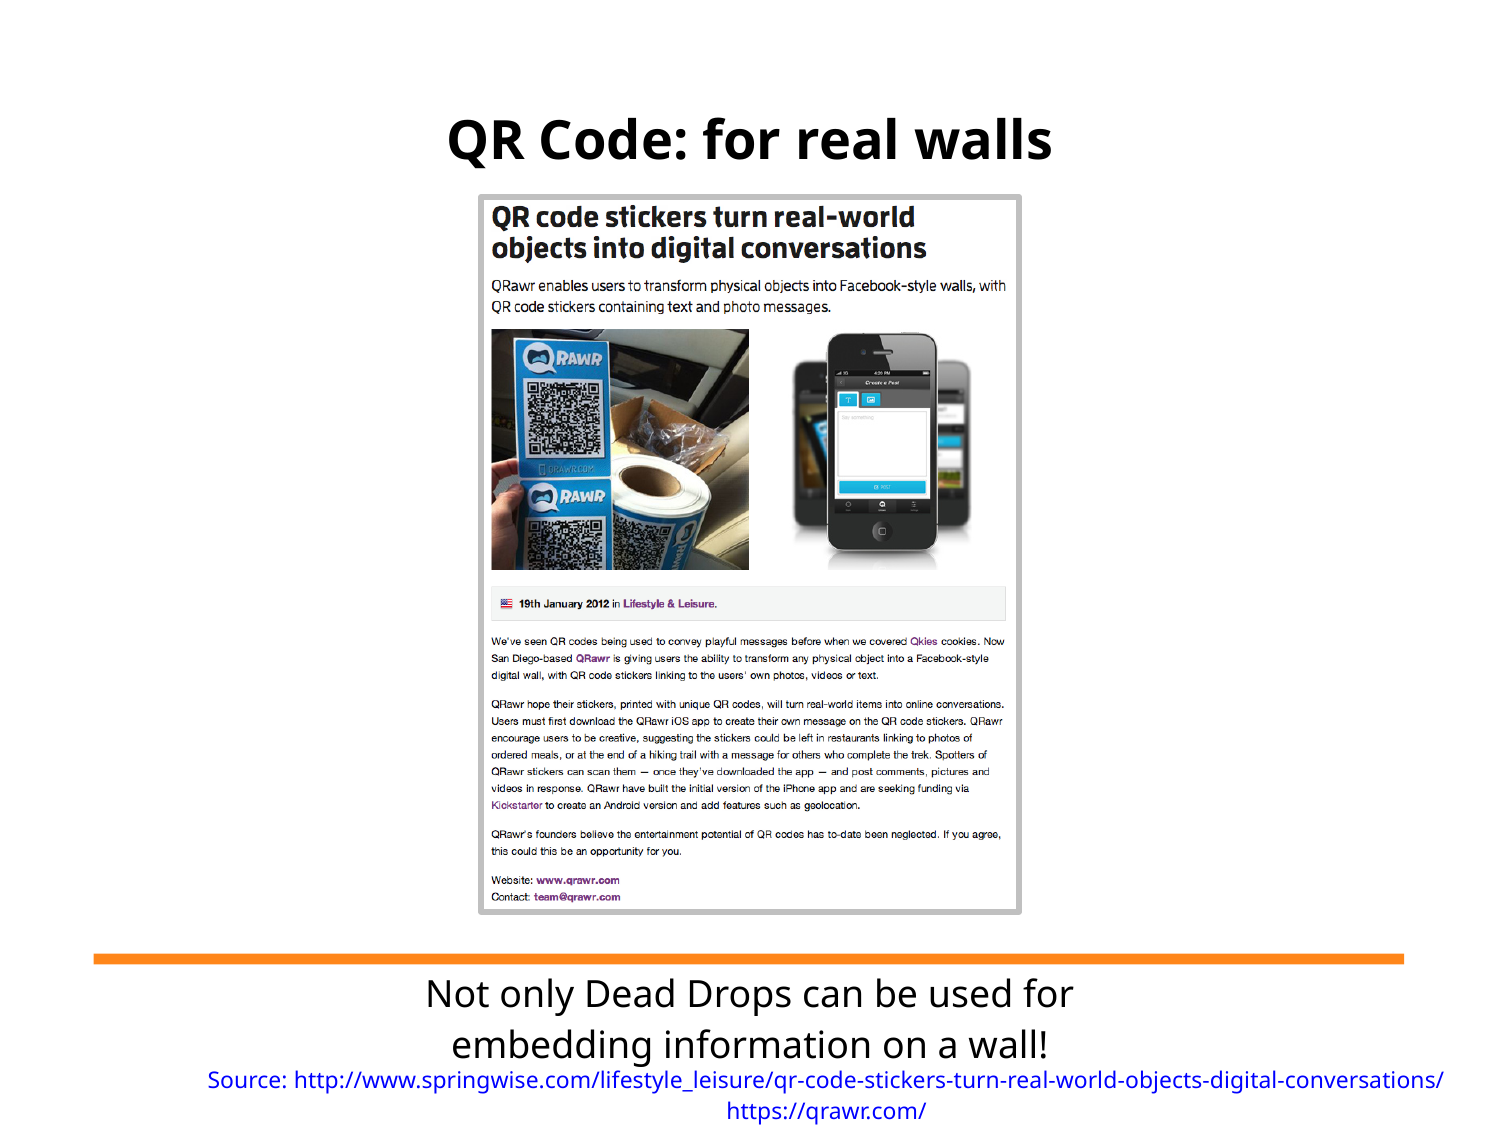

# QR Code: for real walls
Not only Dead Drops can be used for embedding information on a wall!
Source: http://www.springwise.com/lifestyle_leisure/qr-code-stickers-turn-real-world-objects-digital-conversations/
https://qrawr.com/